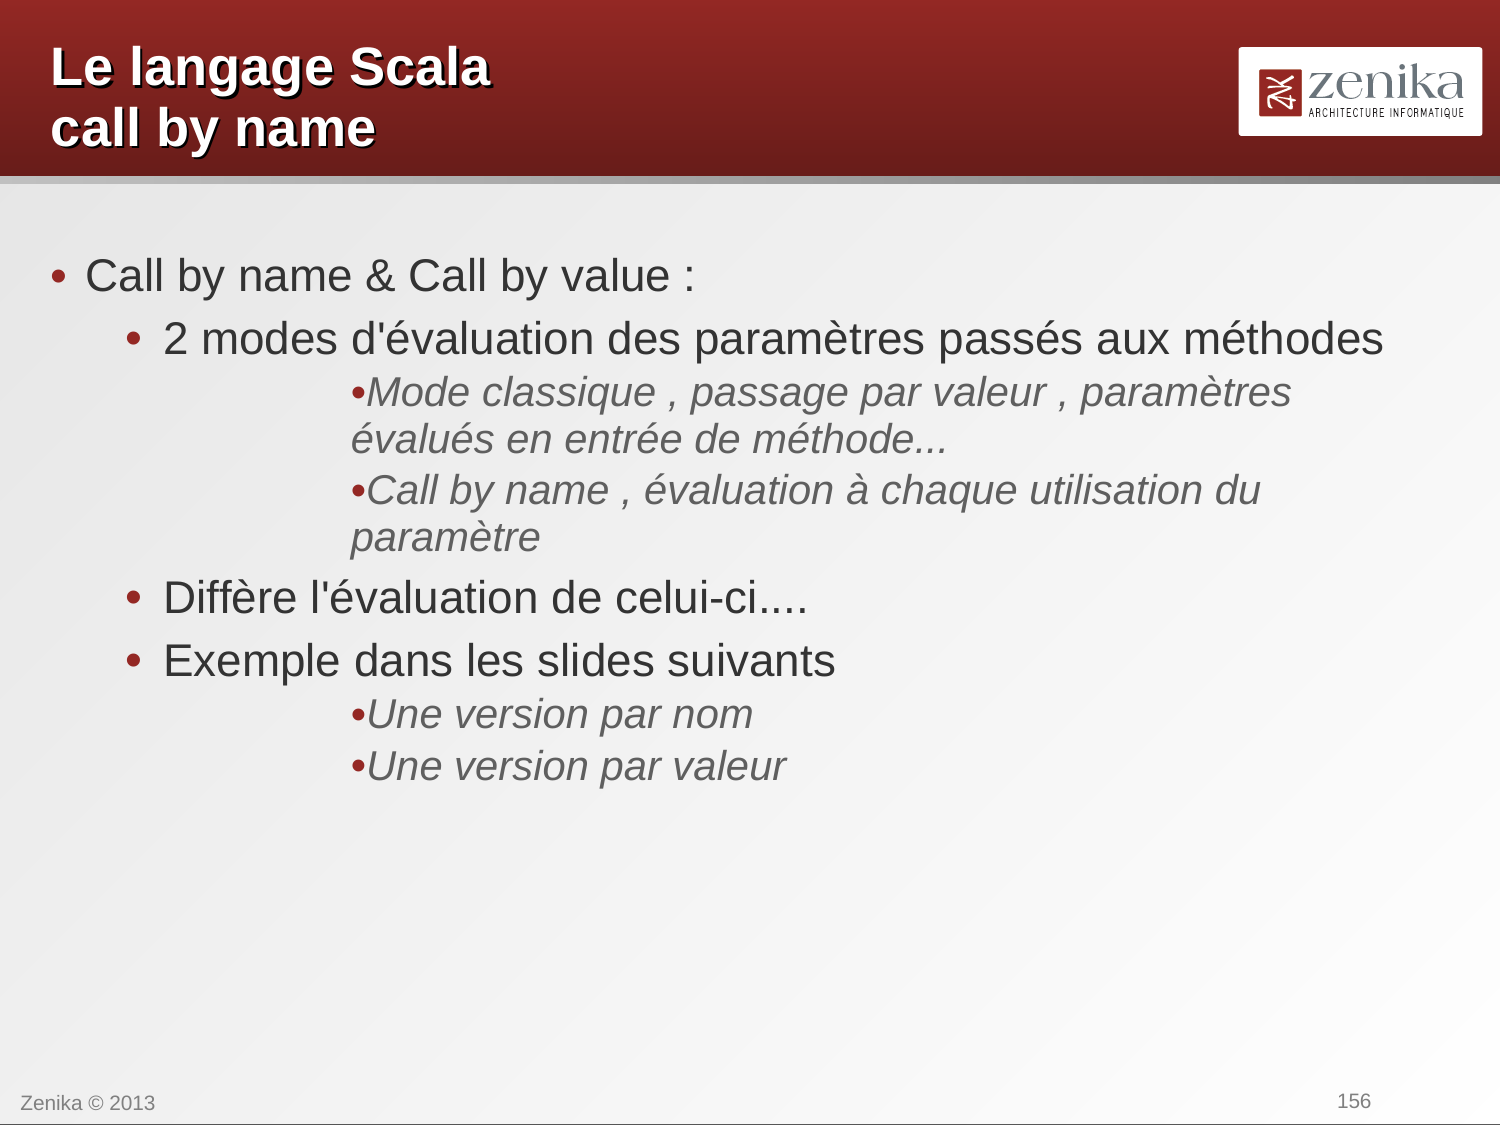

# Le langage Scala call by name
Call by name & Call by value :
2 modes d'évaluation des paramètres passés aux méthodes
Mode classique , passage par valeur , paramètres évalués en entrée de méthode...
Call by name , évaluation à chaque utilisation du paramètre
Diffère l'évaluation de celui-ci....
Exemple dans les slides suivants
Une version par nom
Une version par valeur